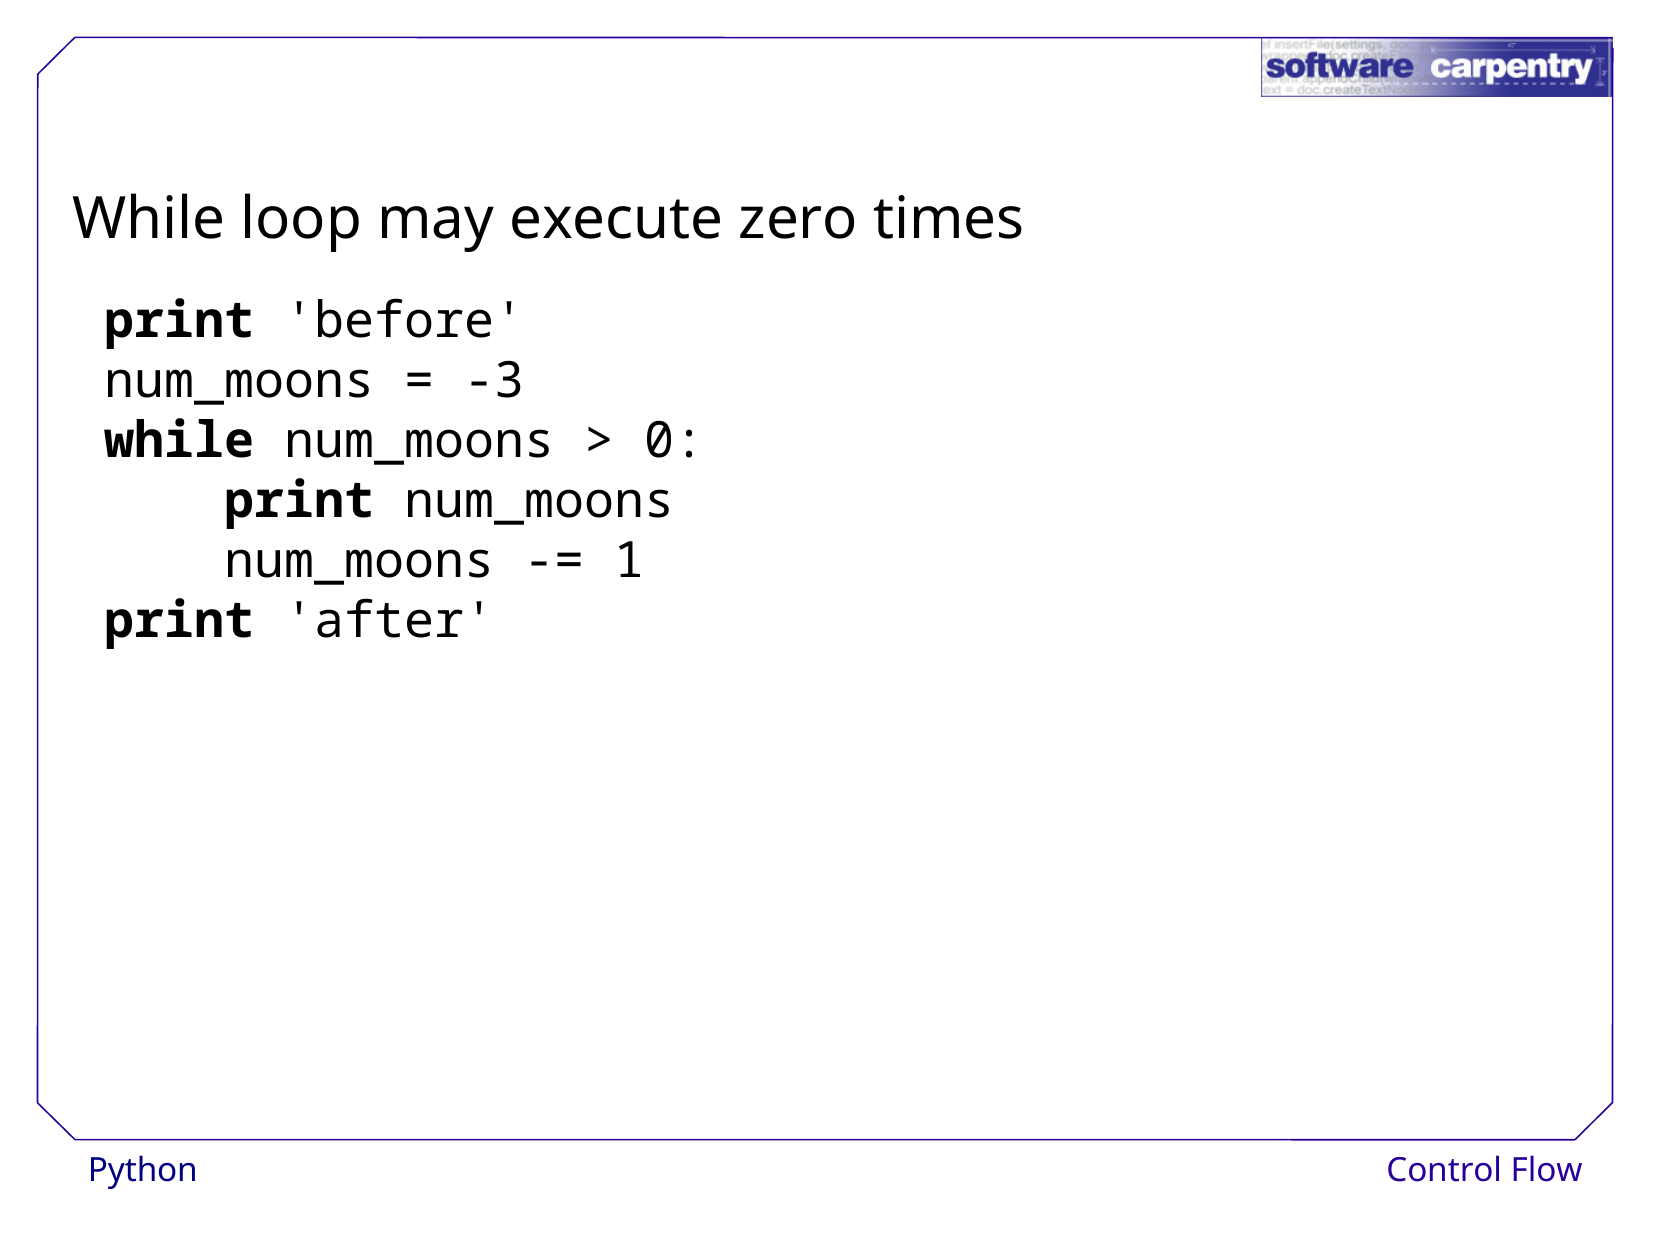

While loop may execute zero times
print 'before'
num_moons = -3
while num_moons > 0:
 print num_moons
 num_moons -= 1
print 'after'